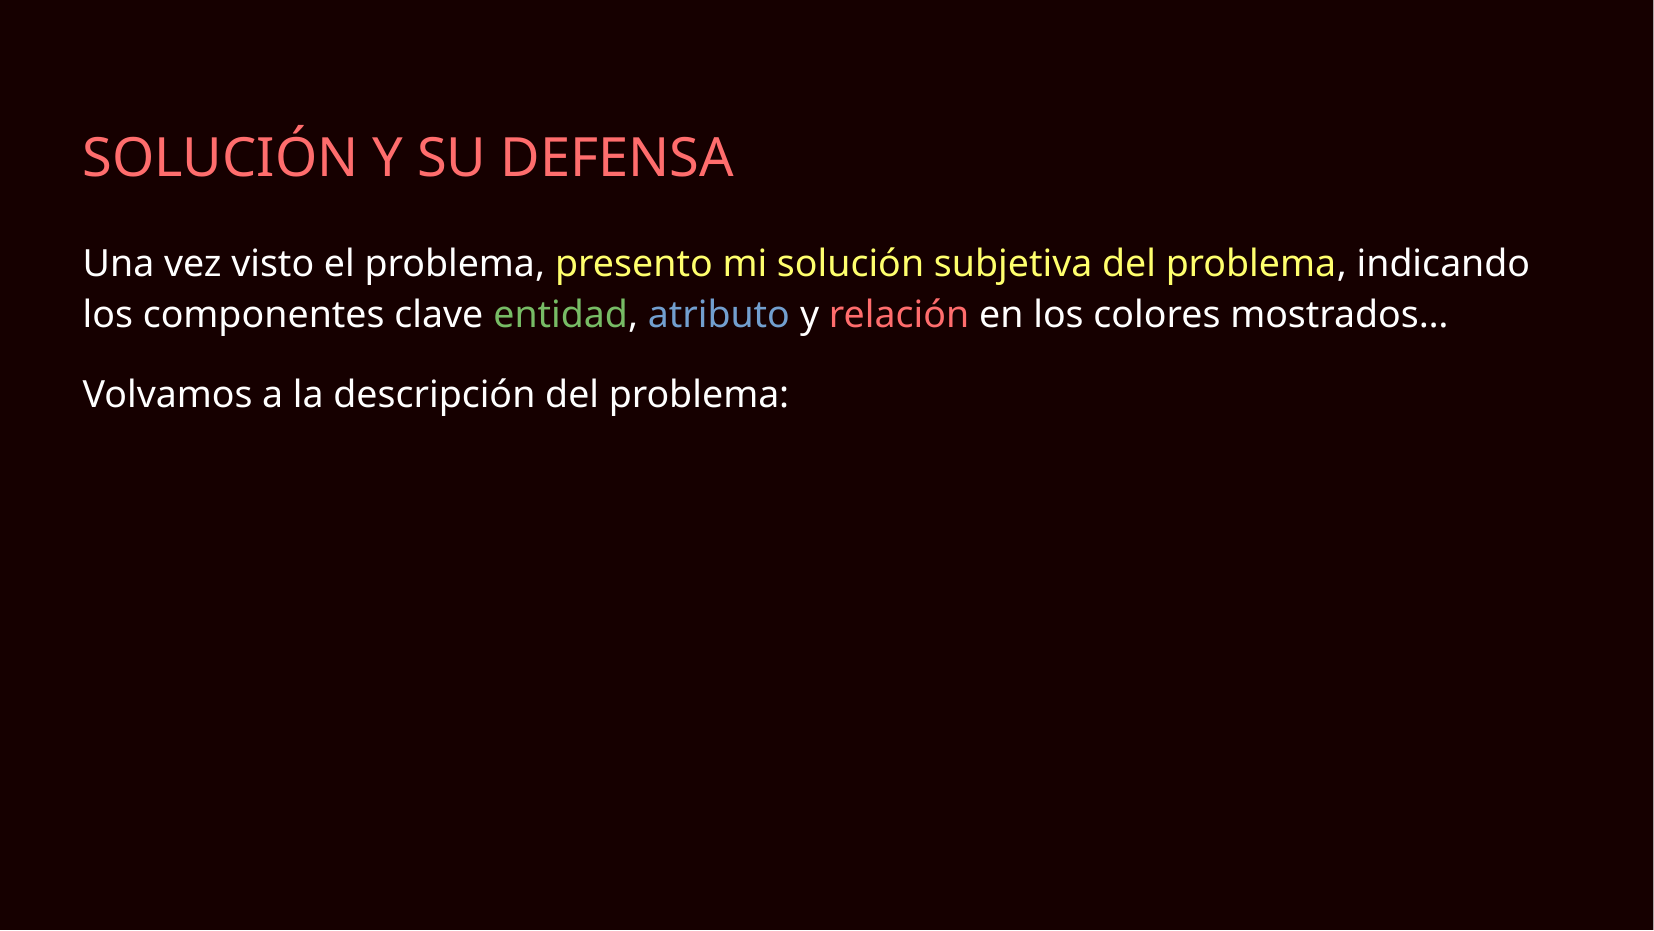

# SOLUCIÓN Y SU DEFENSA
Una vez visto el problema, presento mi solución subjetiva del problema, indicando los componentes clave entidad, atributo y relación en los colores mostrados…
Volvamos a la descripción del problema: